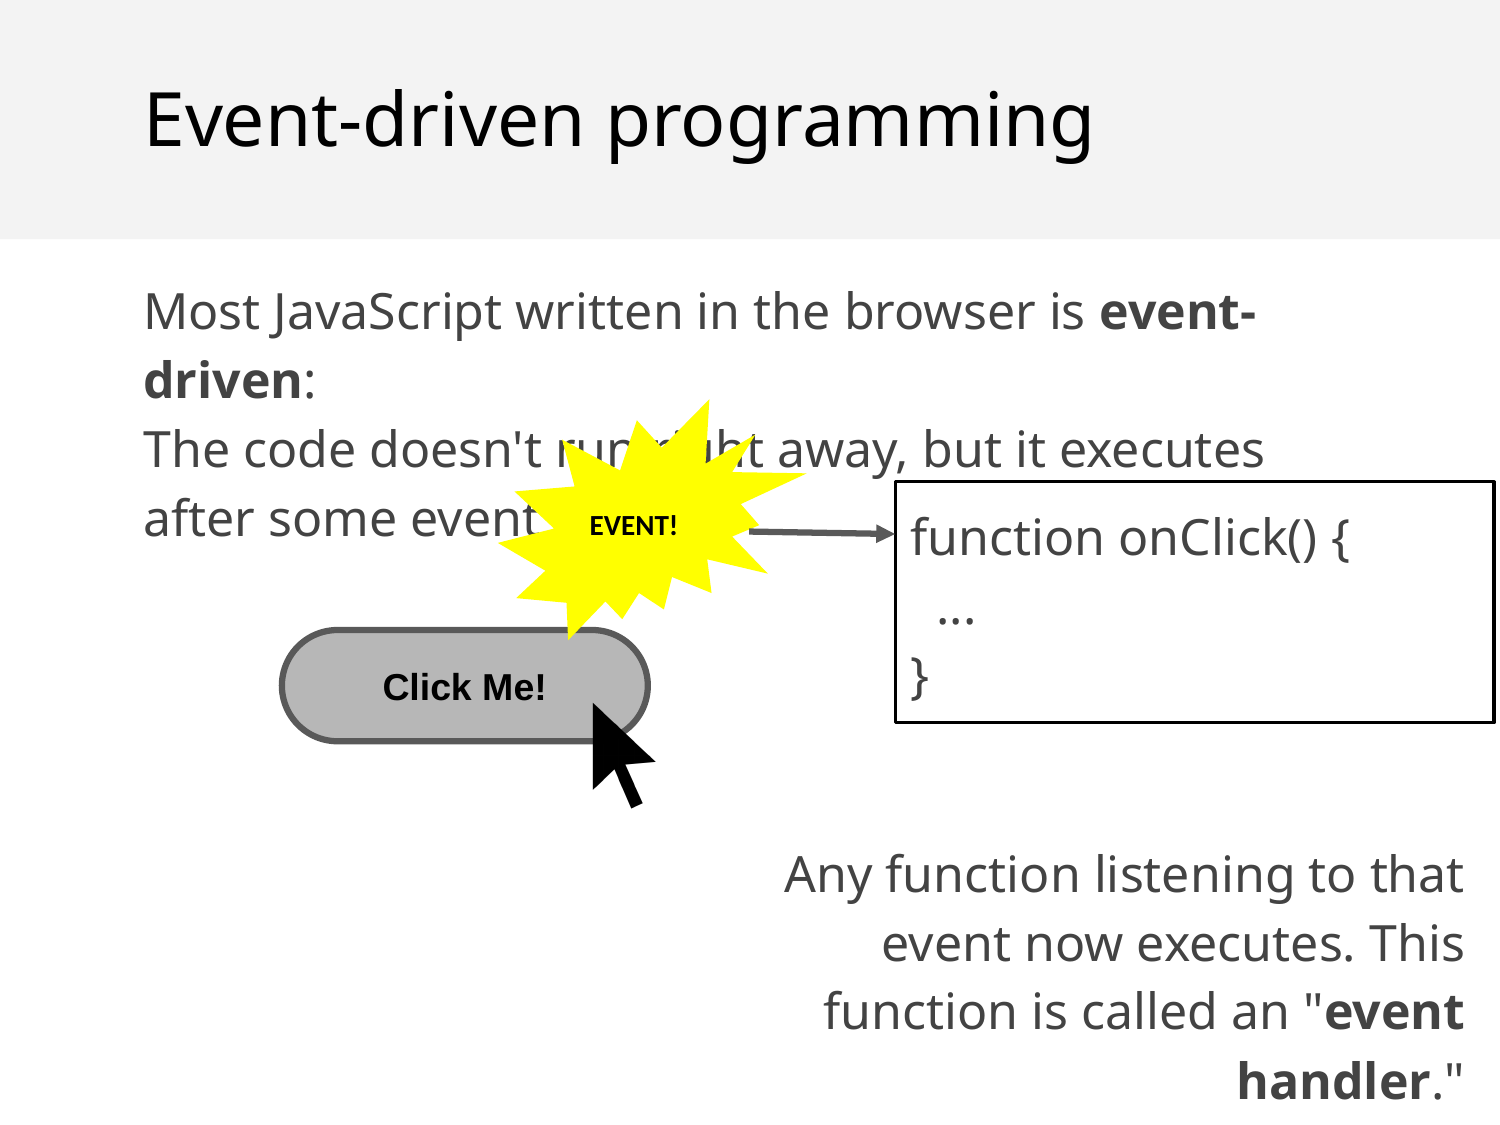

# Event-driven programming
Most JavaScript written in the browser is event-driven:
The code doesn't run right away, but it executes after some event fires.
EVENT!
function onClick() {
 ...
}
Click Me!
Any function listening to that event now executes. This function is called an "event handler."